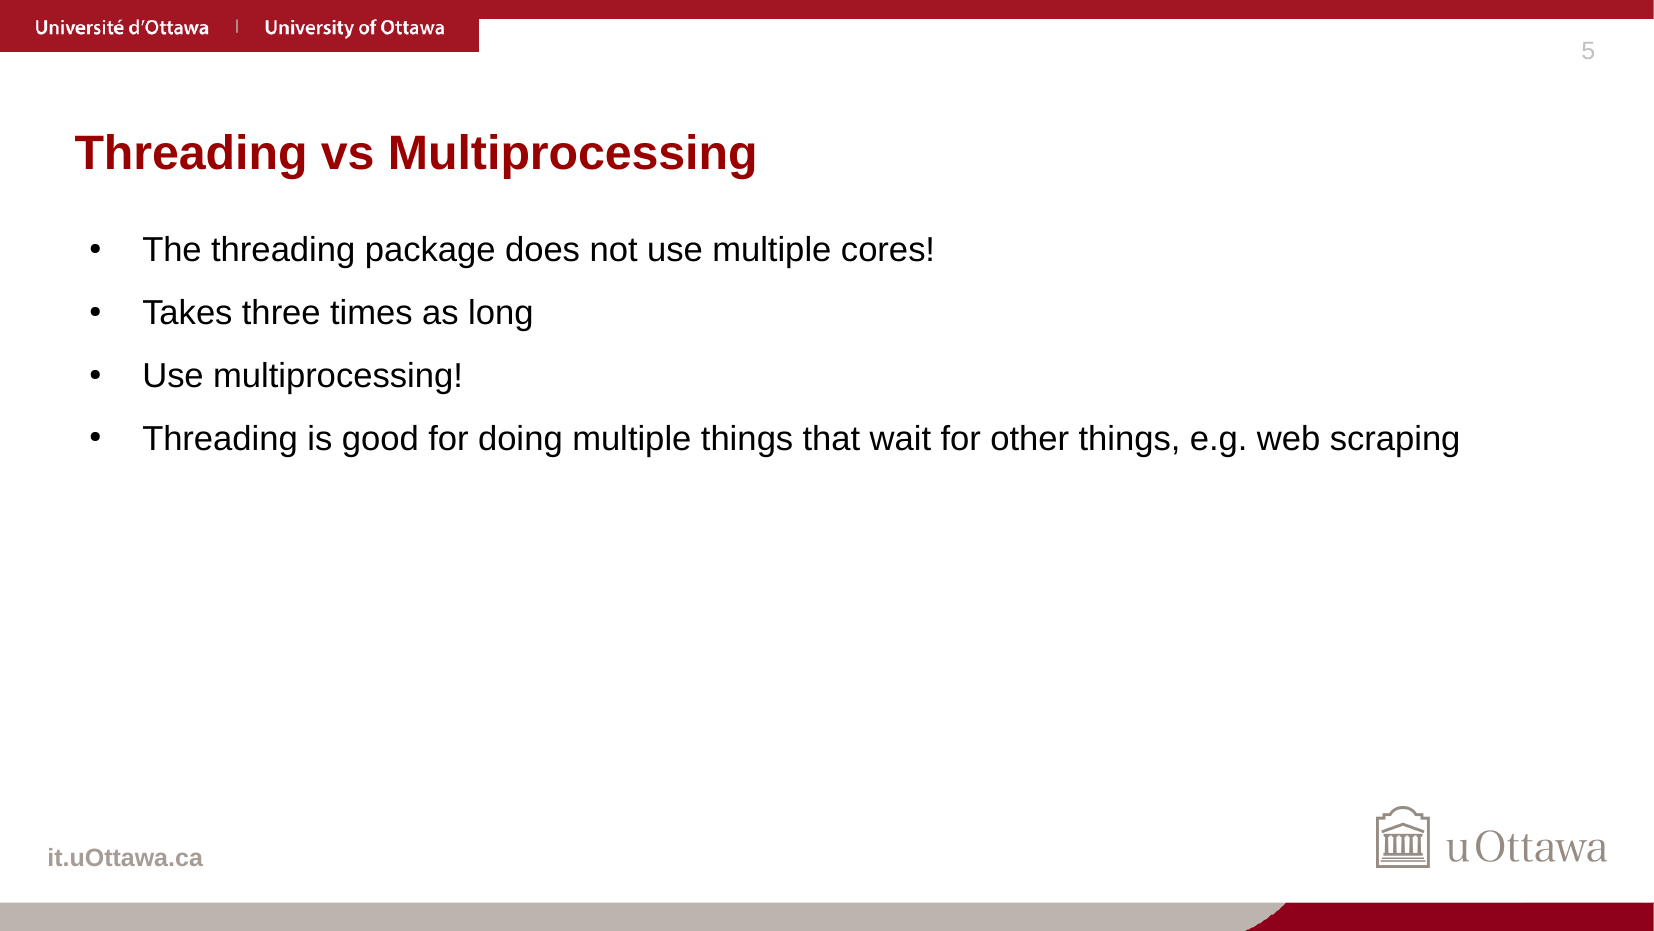

# Threading vs Multiprocessing
The threading package does not use multiple cores!
Takes three times as long
Use multiprocessing!
Threading is good for doing multiple things that wait for other things, e.g. web scraping